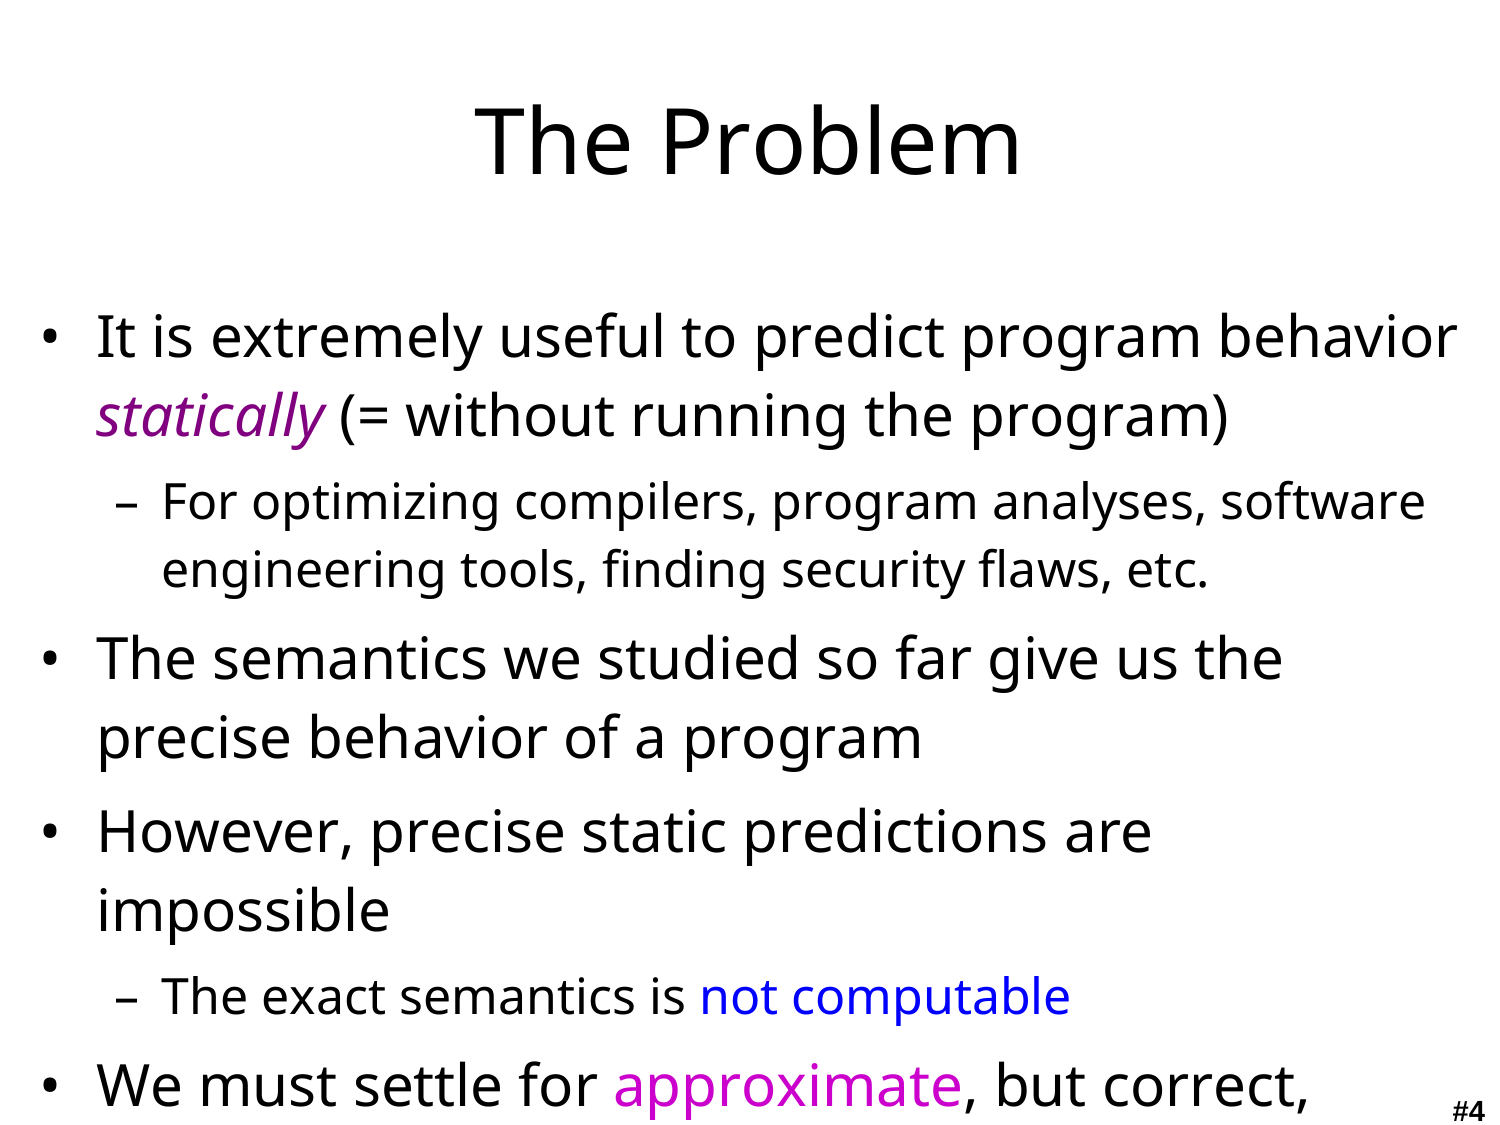

# The Problem
It is extremely useful to predict program behavior statically (= without running the program)
For optimizing compilers, program analyses, software engineering tools, finding security flaws, etc.
The semantics we studied so far give us the precise behavior of a program
However, precise static predictions are impossible
The exact semantics is not computable
We must settle for approximate, but correct, static analyses (e.g. VC vs. WP)
4